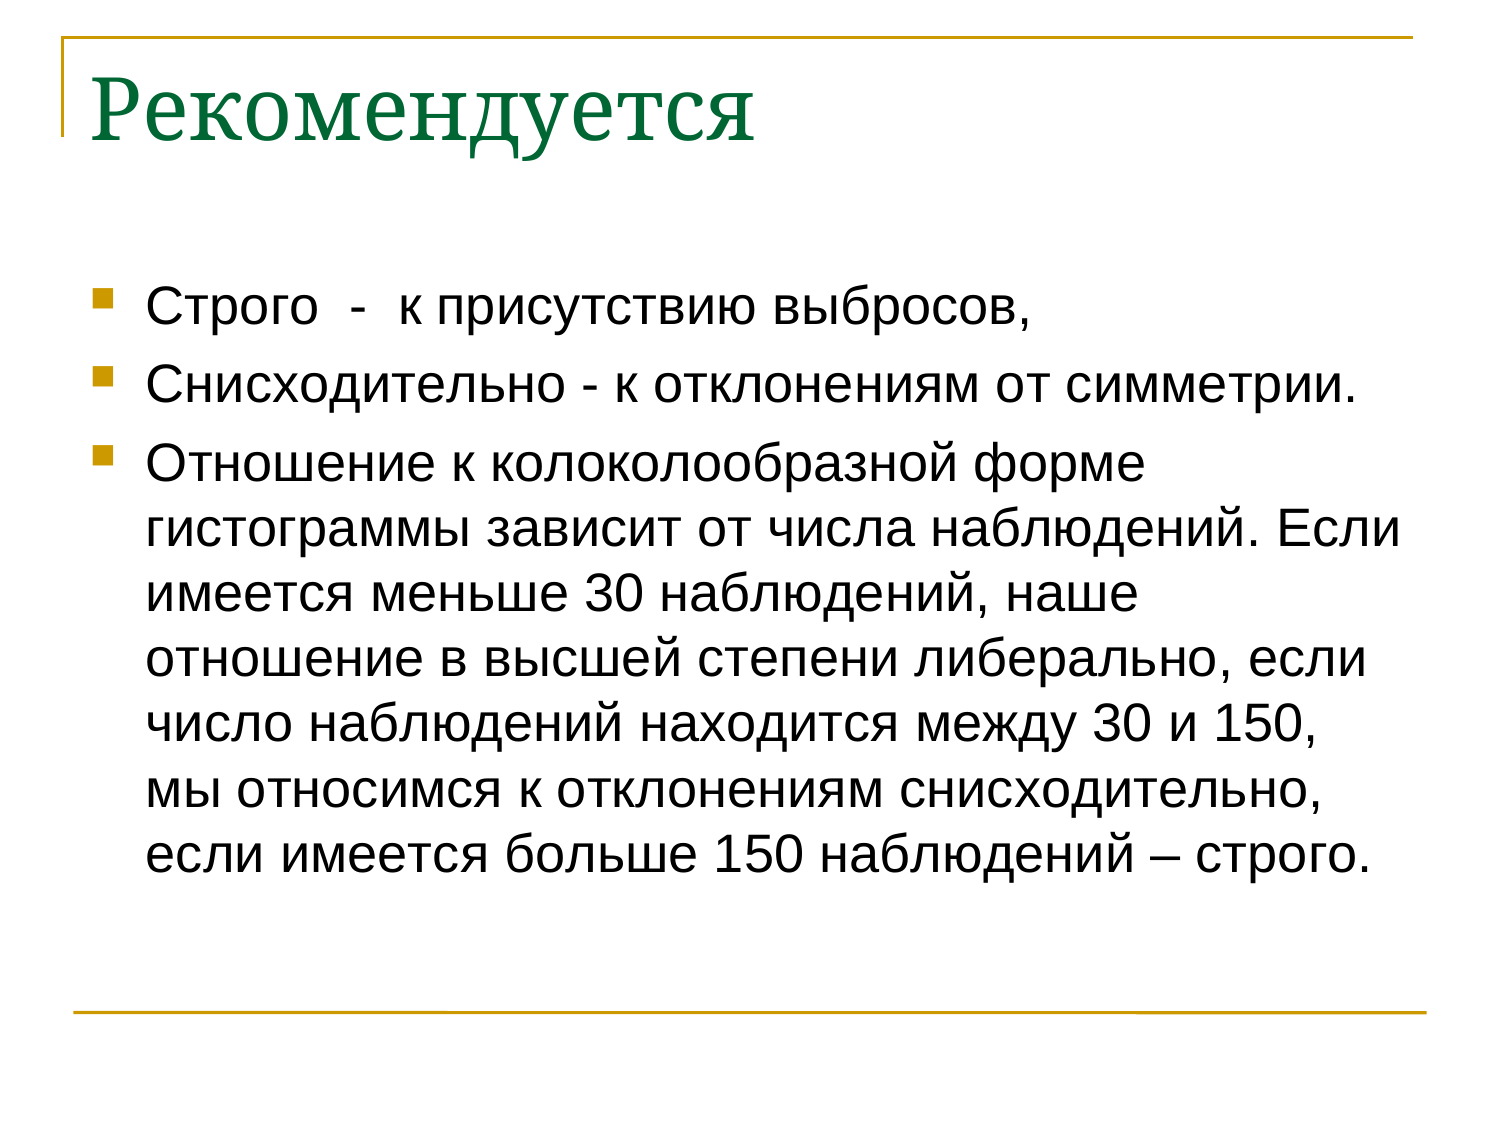

# Рекомендуется
Строго - к присутствию выбросов,
Снисходительно - к отклонениям от симметрии.
Отношение к колоколообразной форме гистограммы зависит от числа наблюдений. Если имеется меньше 30 наблюдений, наше отношение в высшей степени либерально, если число наблюдений находится между 30 и 150, мы относимся к отклонениям снисходительно, если имеется больше 150 наблюдений – строго.